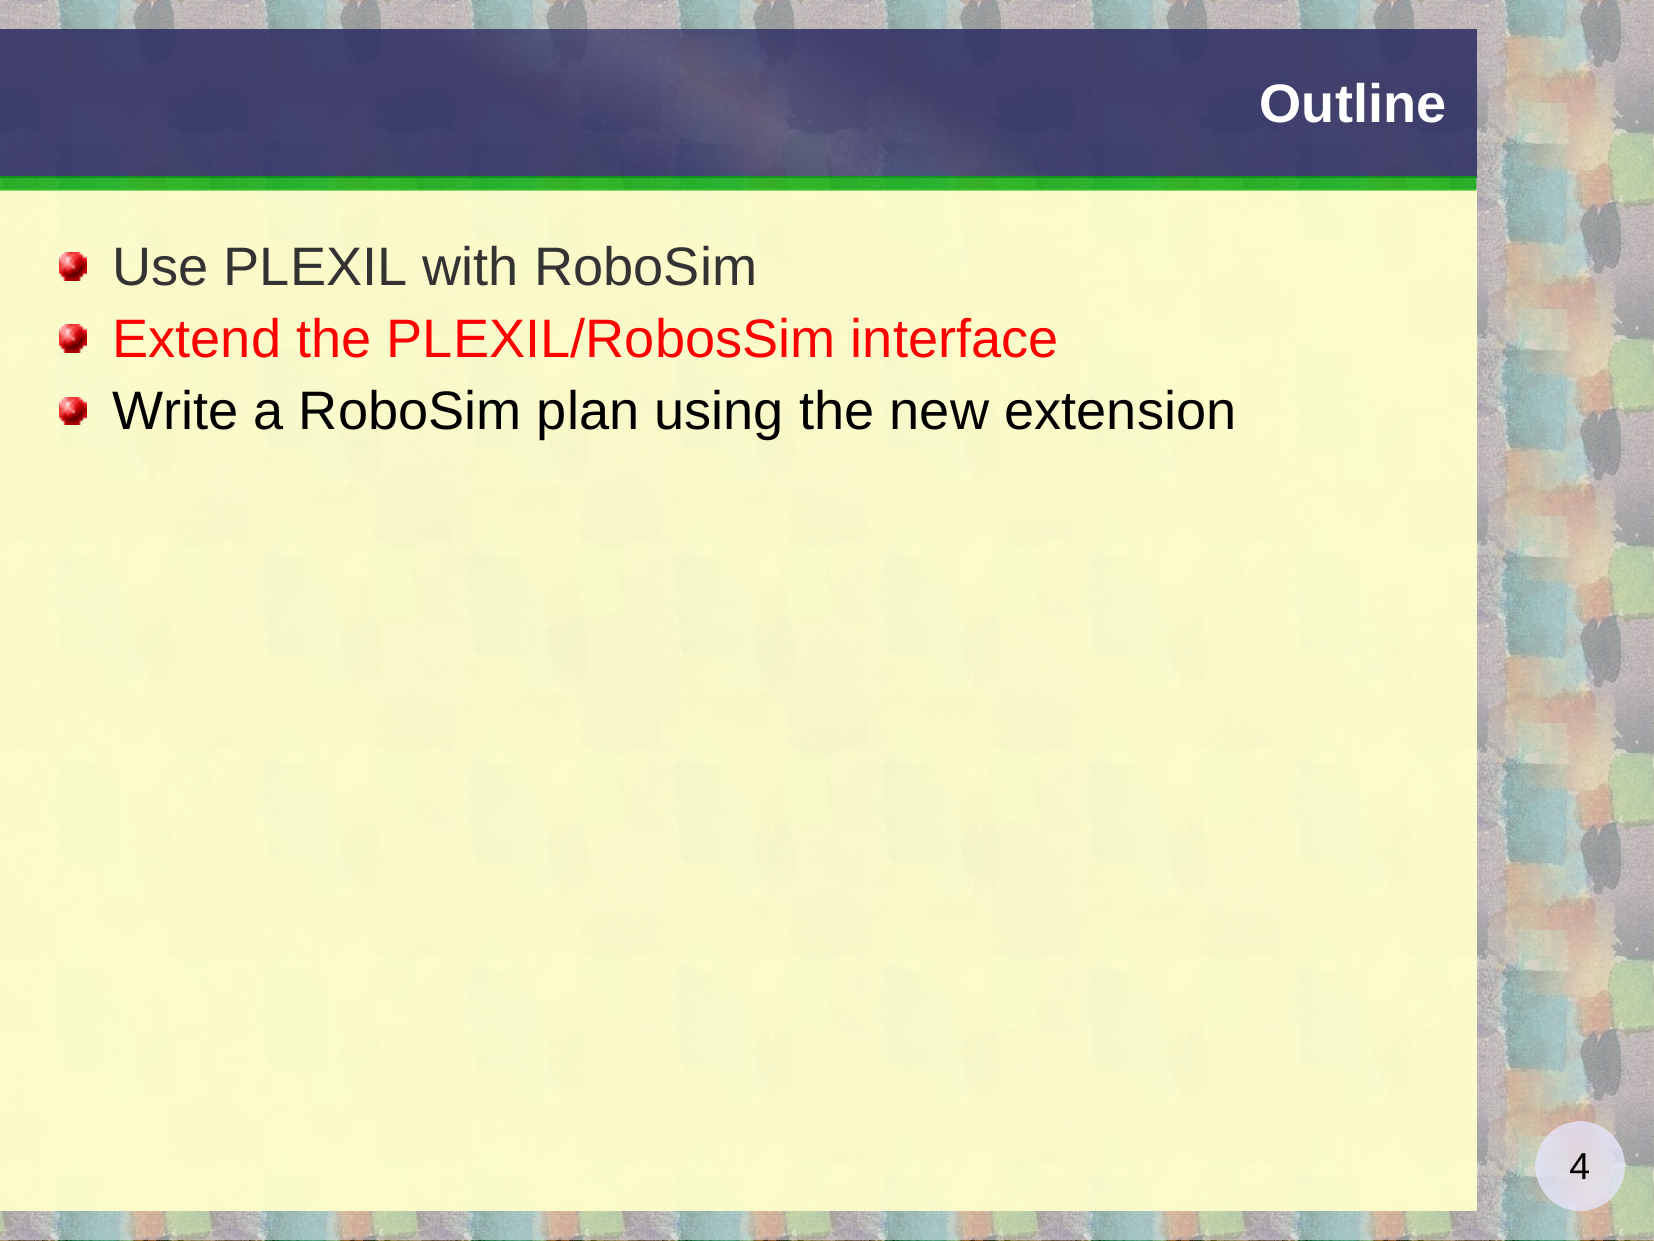

# Outline
Use PLEXIL with RoboSim
Extend the PLEXIL/RobosSim interface
Write a RoboSim plan using the new extension